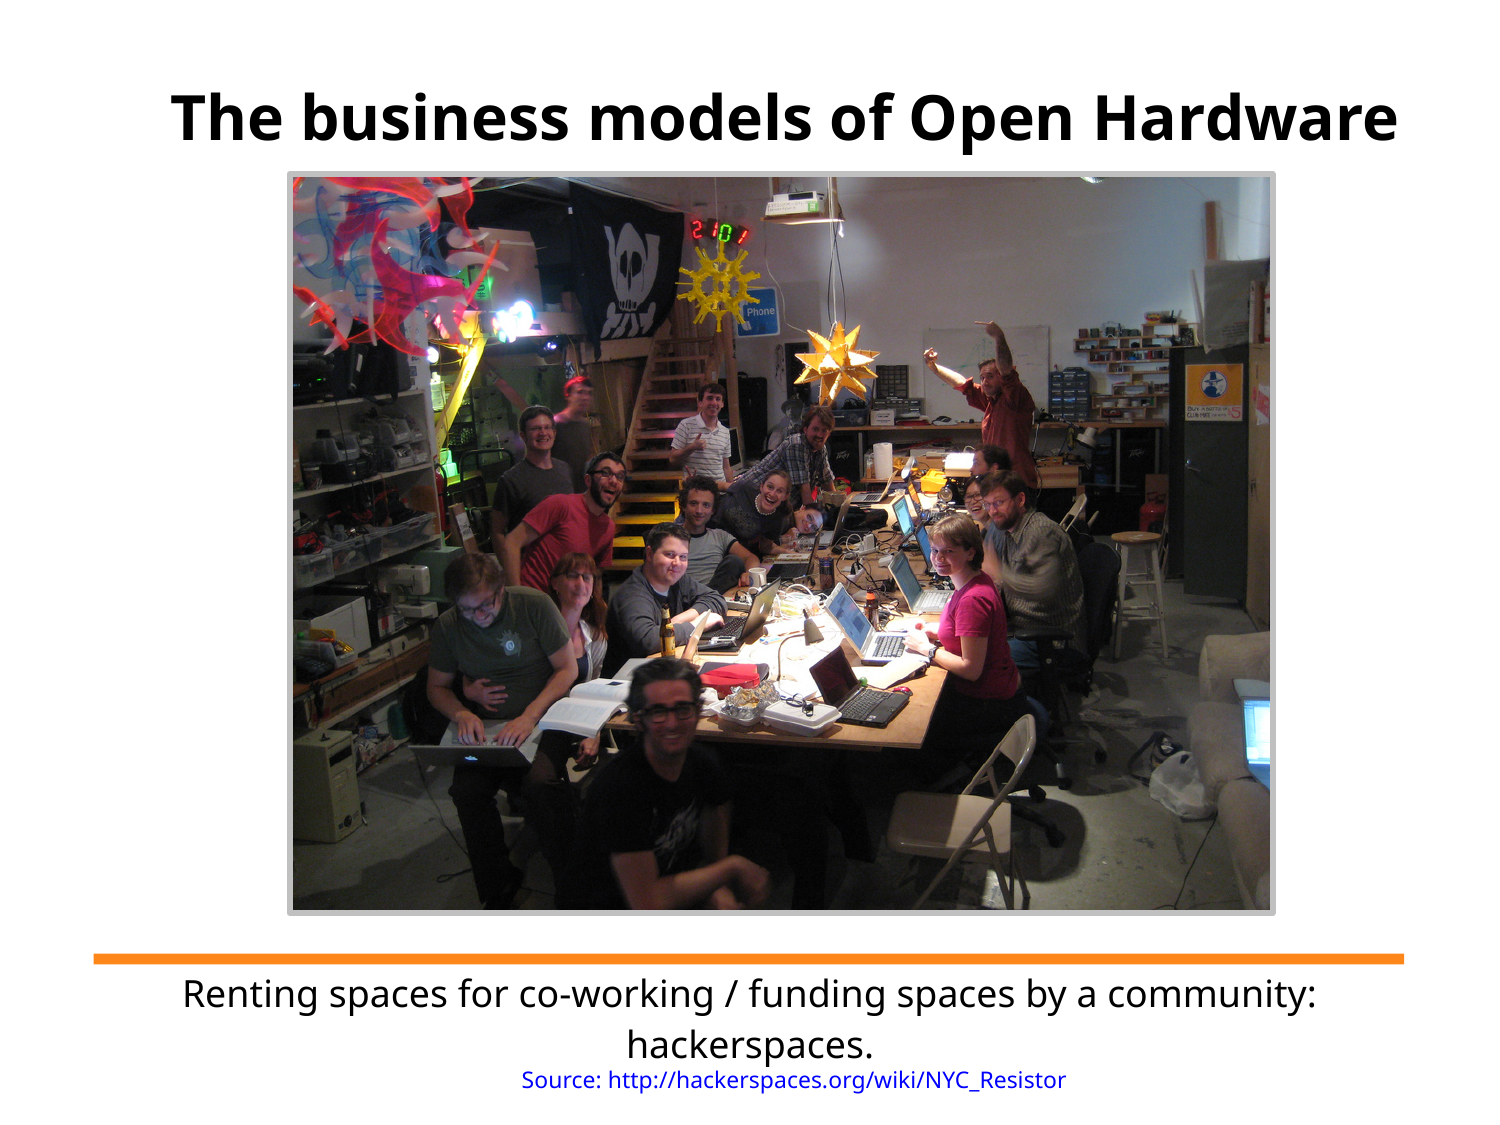

# The business models of Open Hardware
Renting spaces for co-working / funding spaces by a community: hackerspaces.
Source: http://hackerspaces.org/wiki/NYC_Resistor